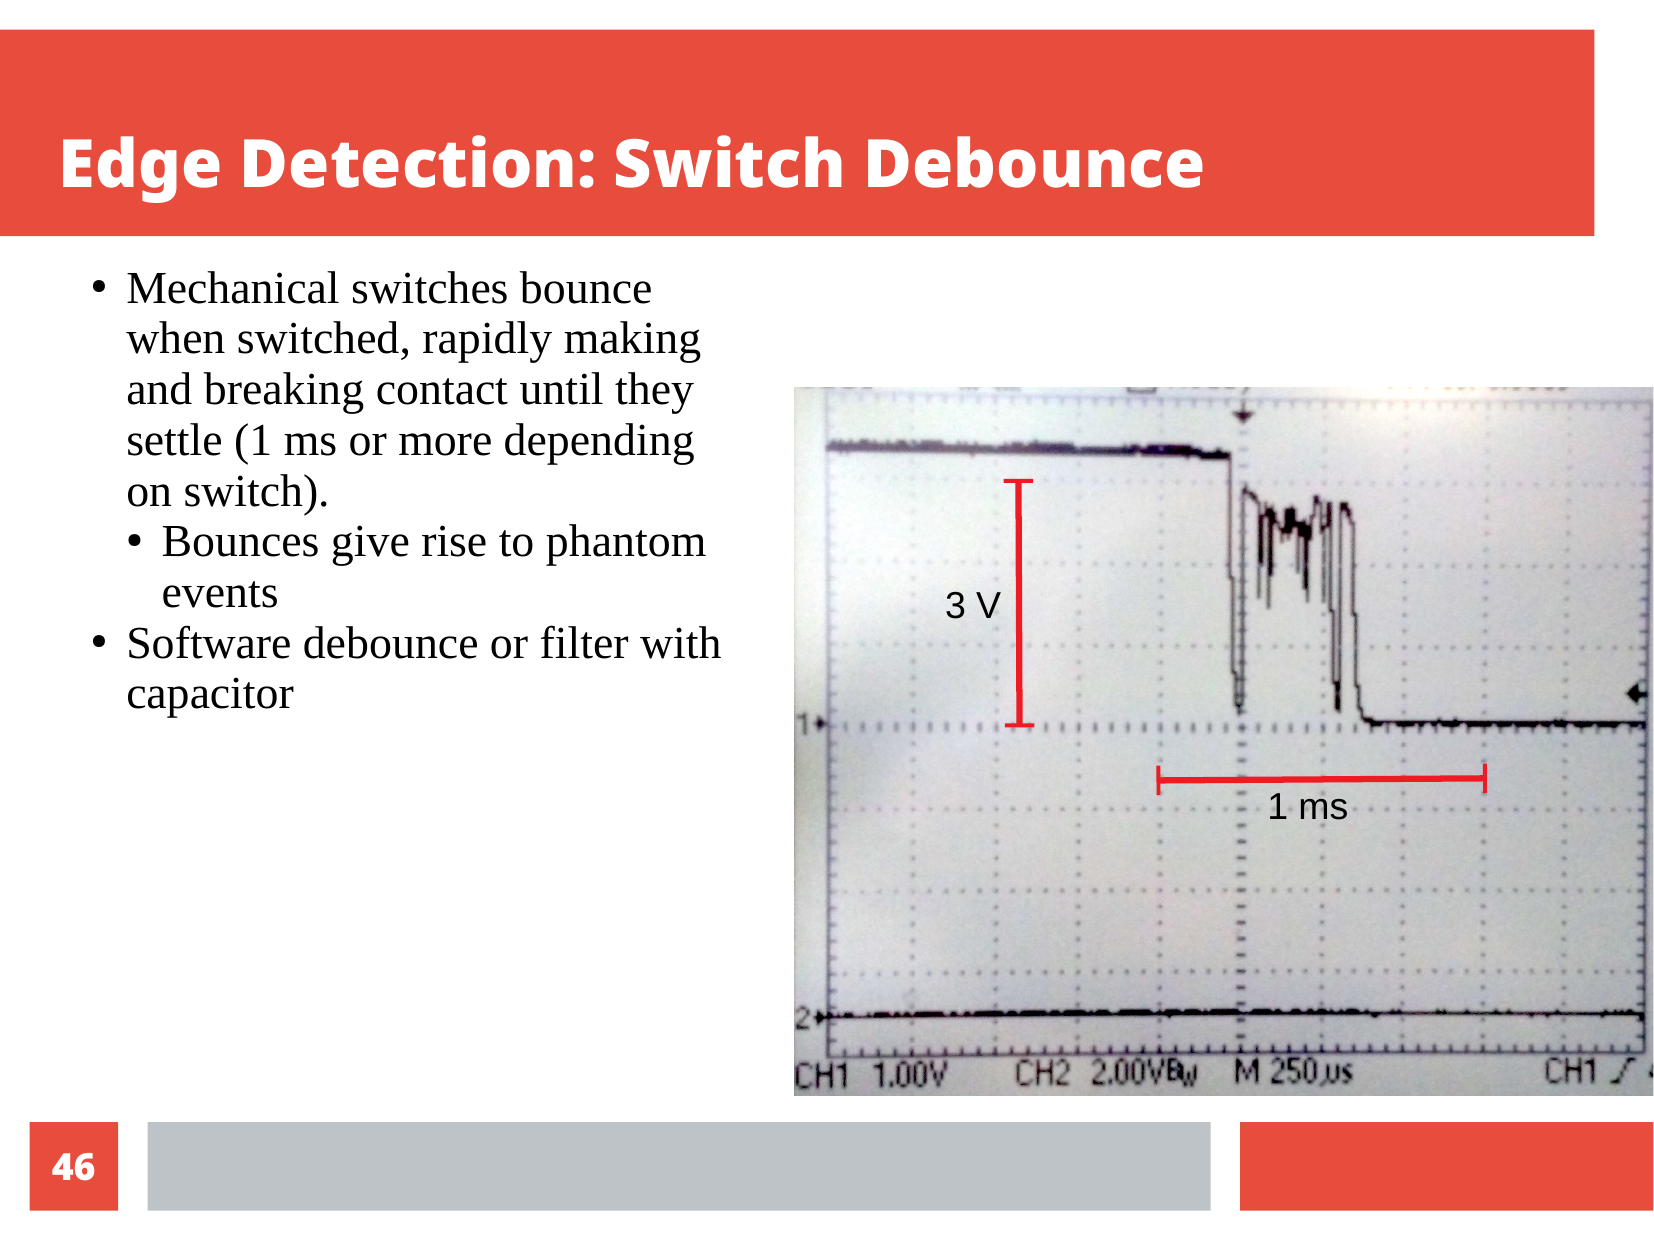

# Edge Detection: Switch Debounce
Mechanical switches bounce when switched, rapidly making and breaking contact until they settle (1 ms or more depending on switch).
Bounces give rise to phantom events
Software debounce or filter with capacitor
3 V
1 ms
46